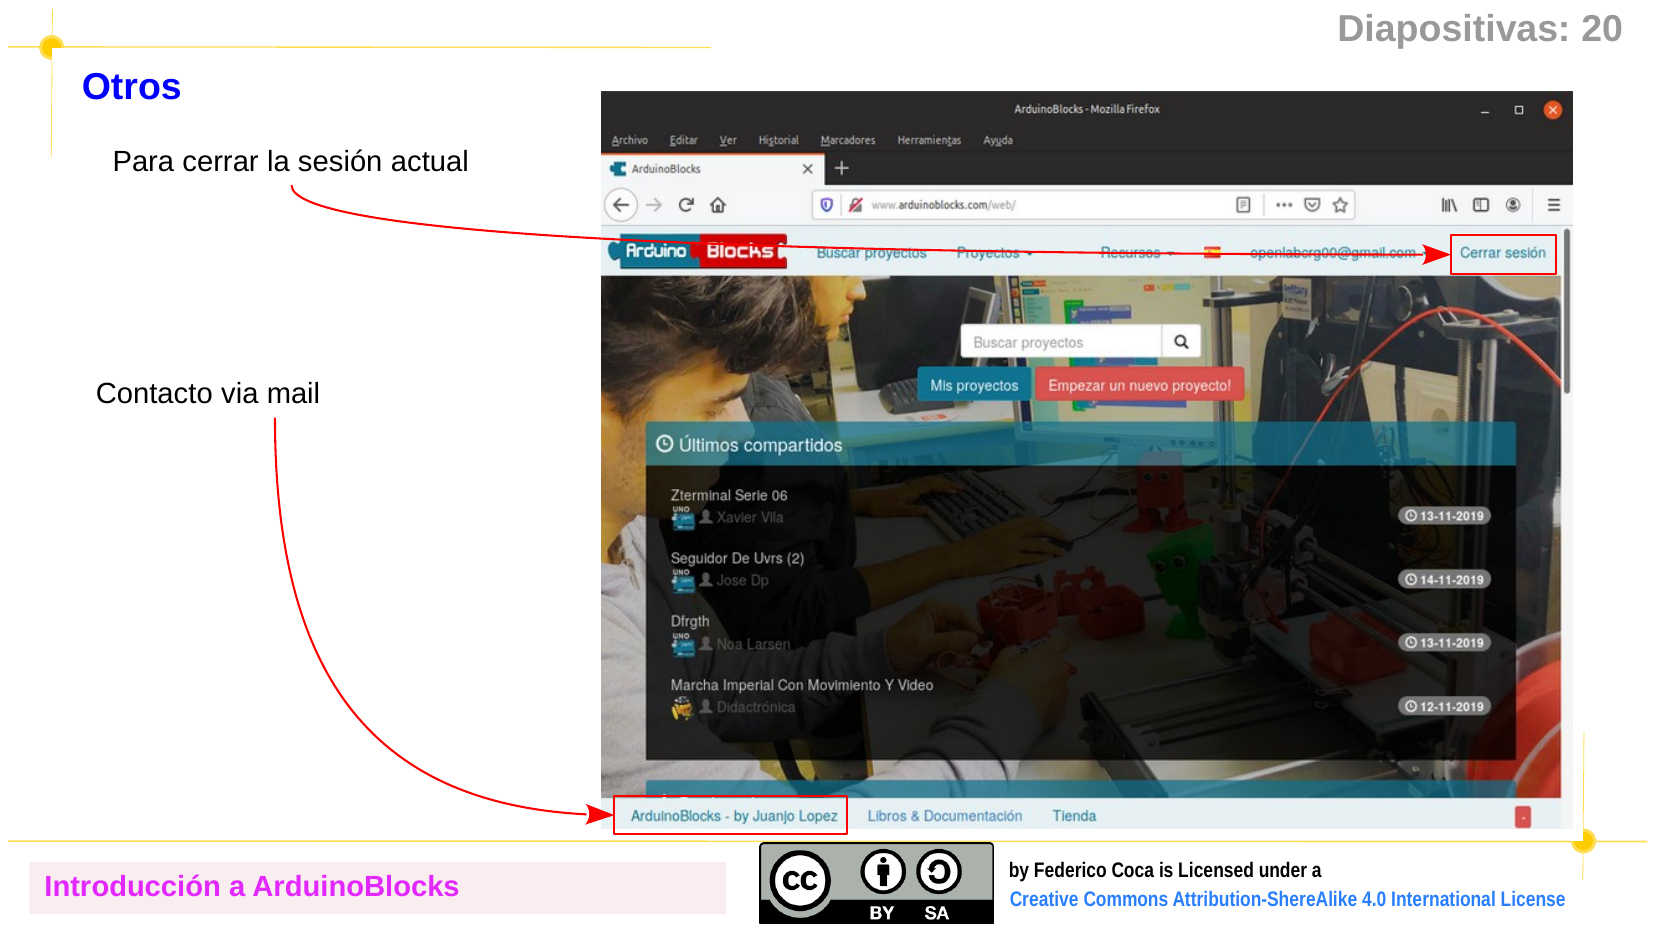

Diapositivas: 20
Otros
Para cerrar la sesión actual
Contacto via mail
Introducción a ArduinoBlocks